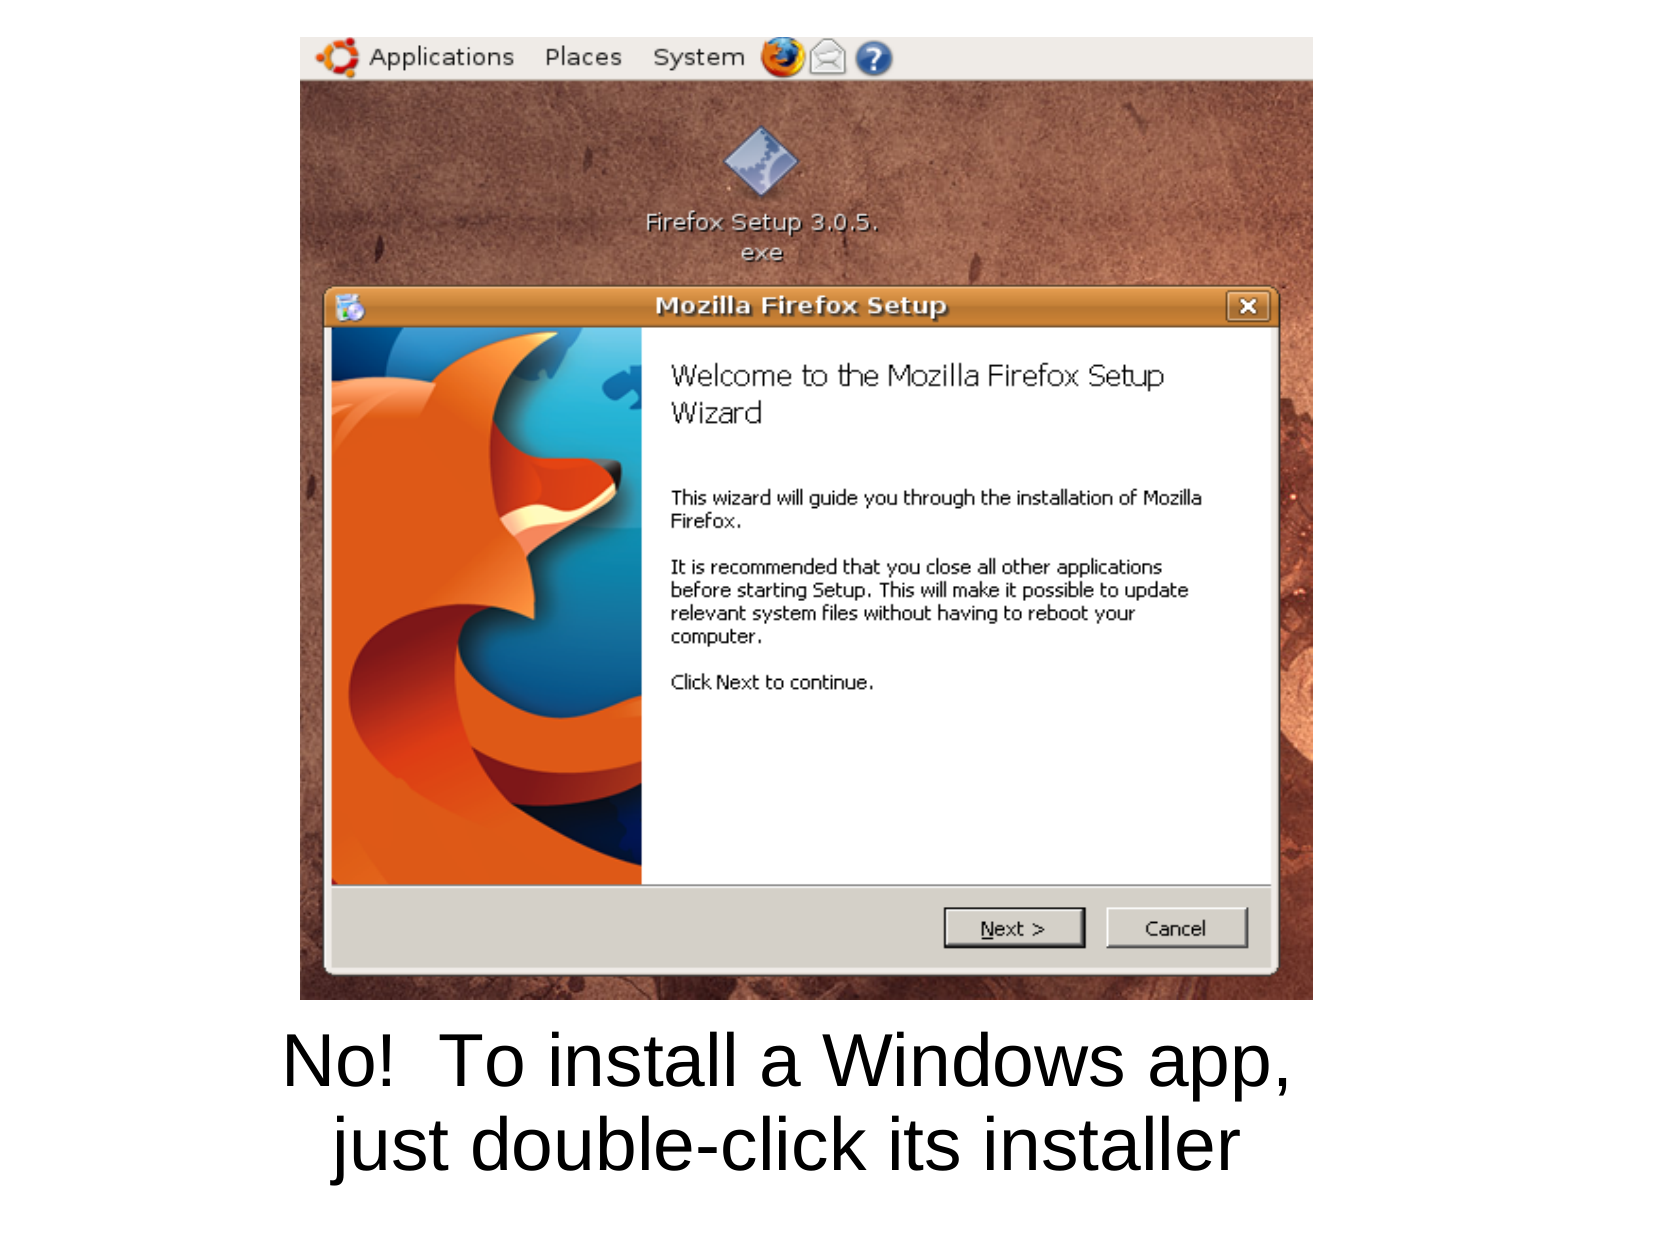

No! To install a Windows app, just double-click its installer